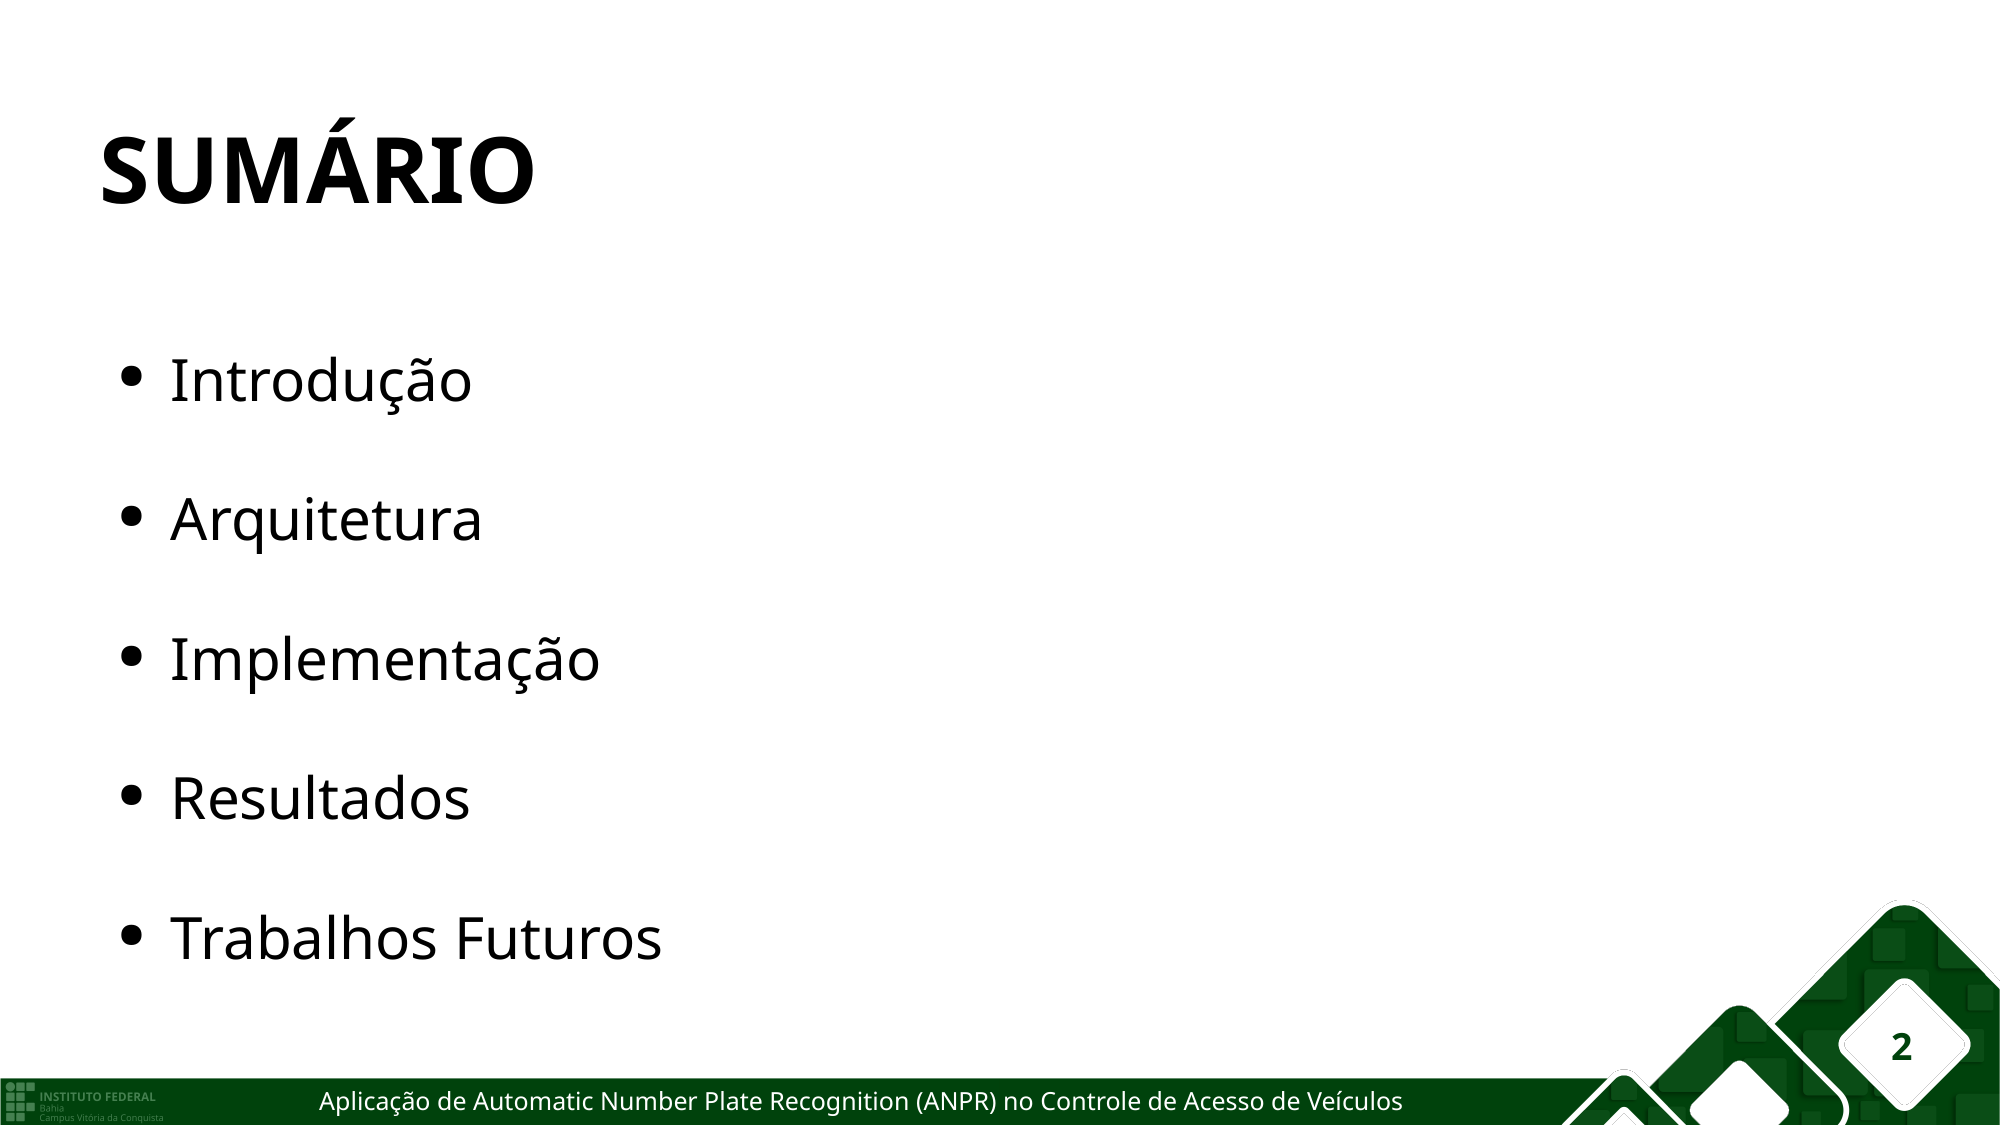

# SUMÁRIO
Introdução
Arquitetura
Implementação
Resultados
Trabalhos Futuros